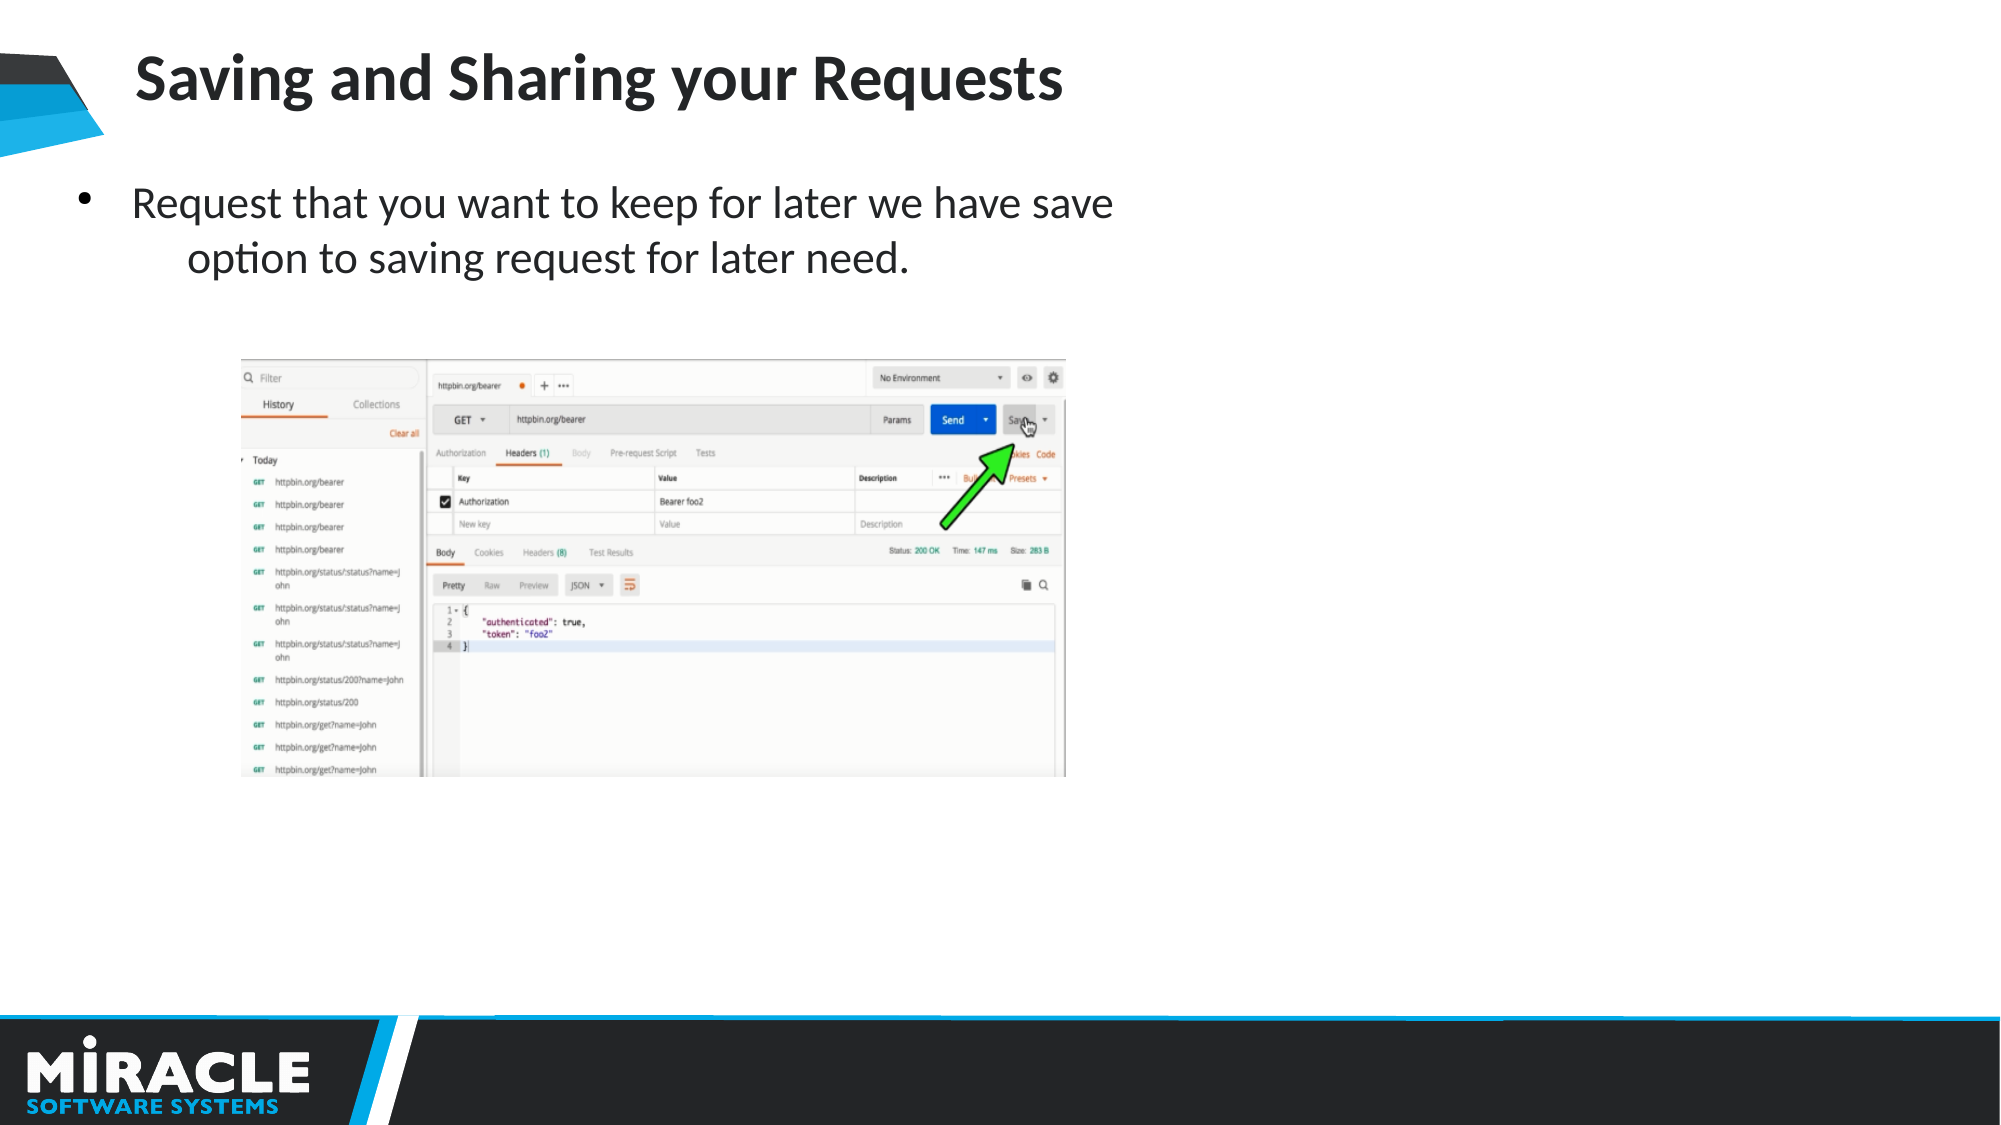

Saving and Sharing your Requests
Request that you want to keep for later we have save option to saving request for later need.